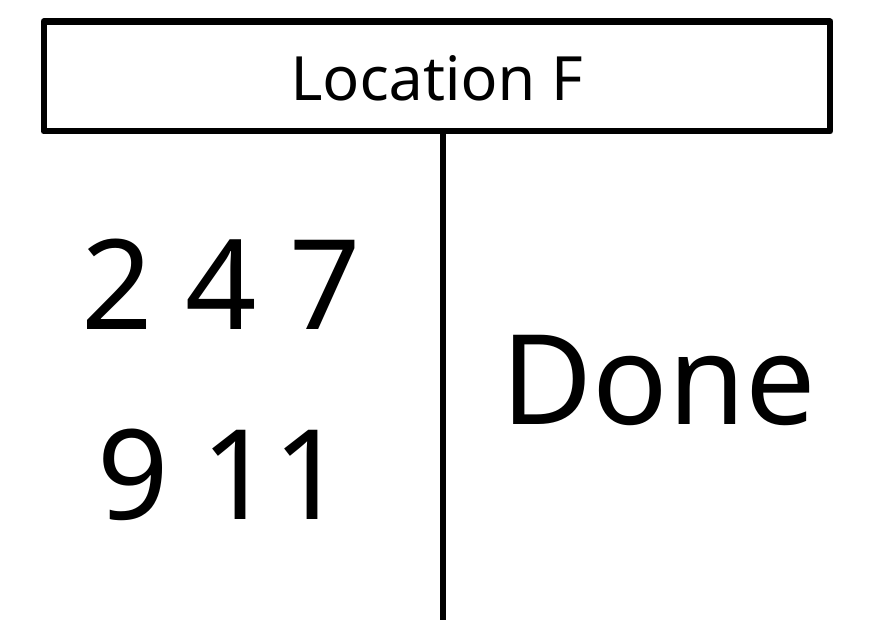

# Location F
2 4 7
9 11
Done